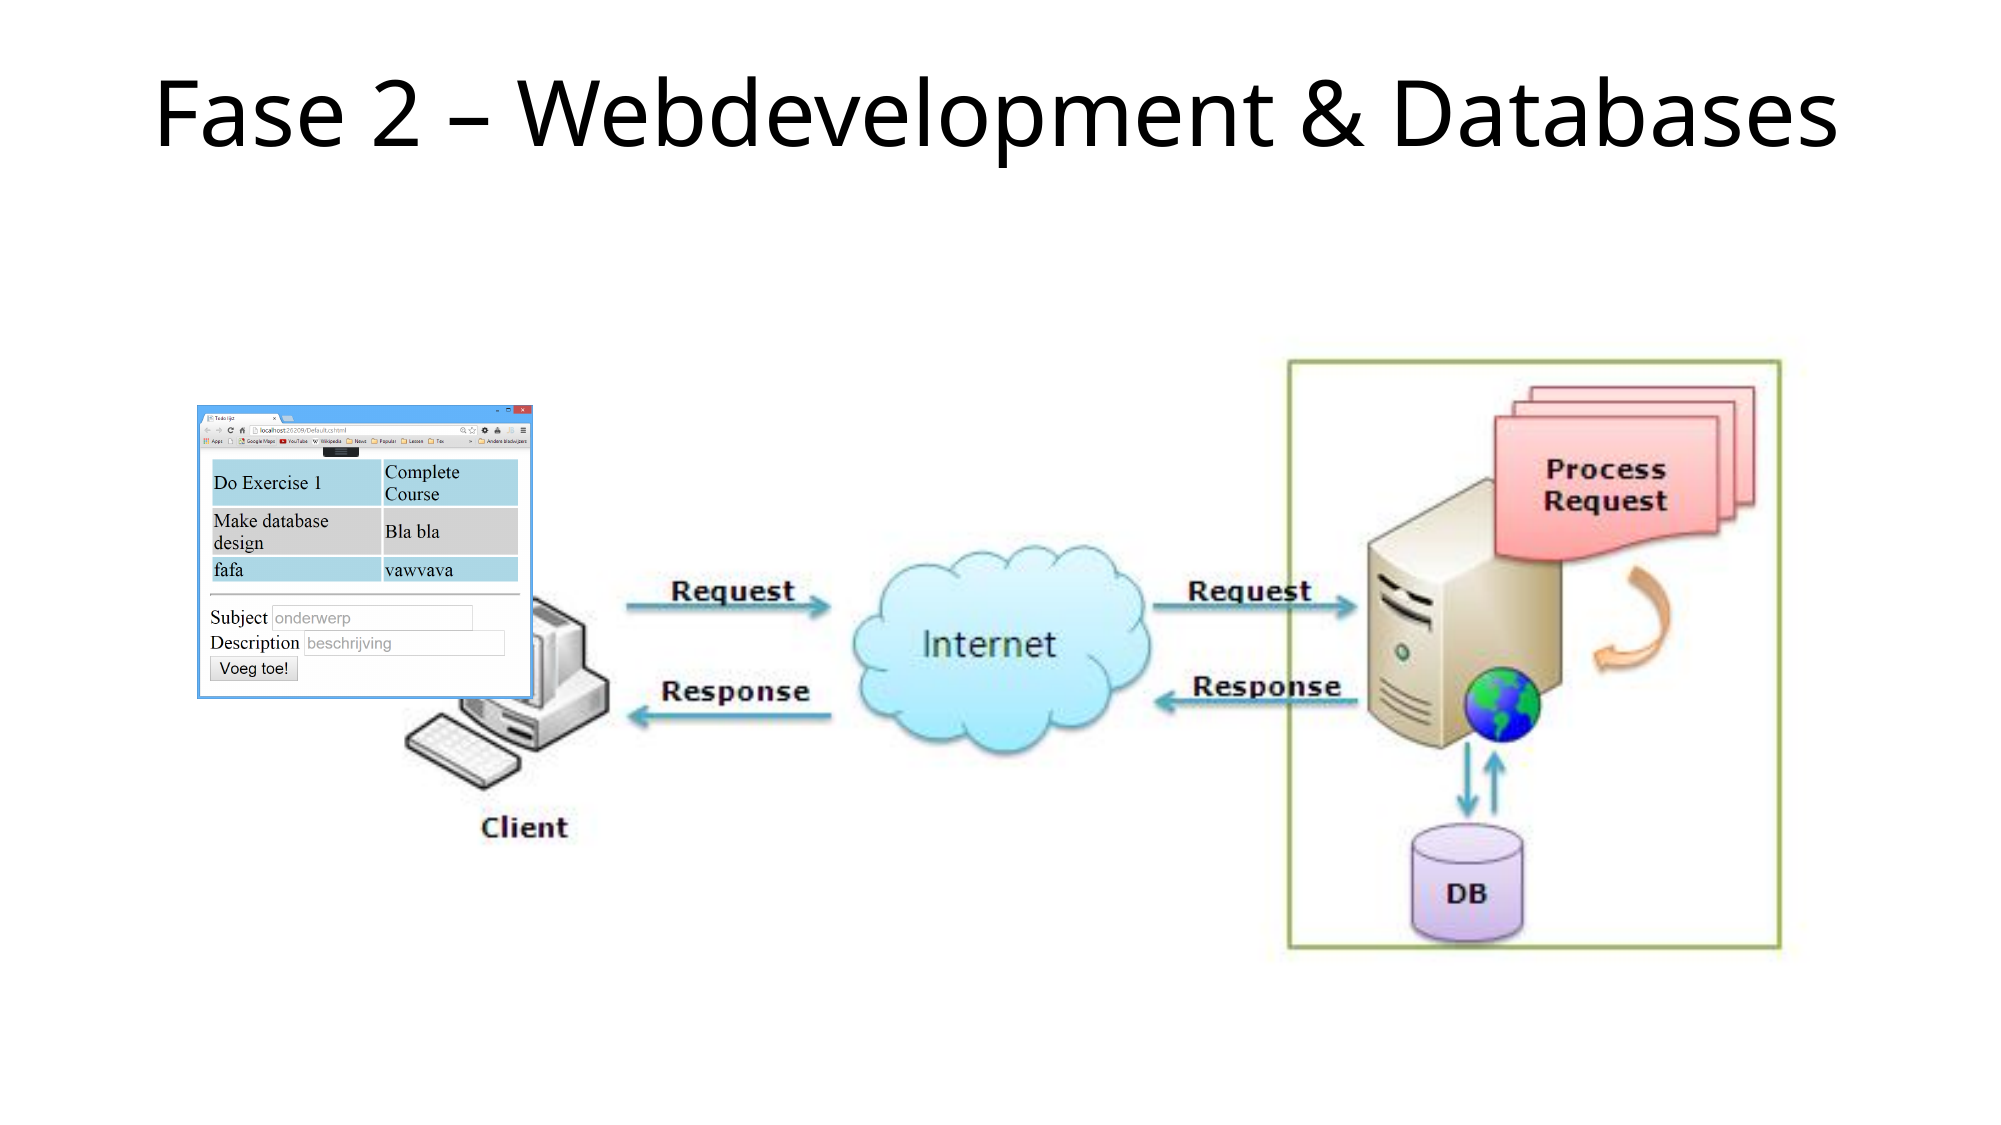

# Fase 2 – Webdevelopment & Databases